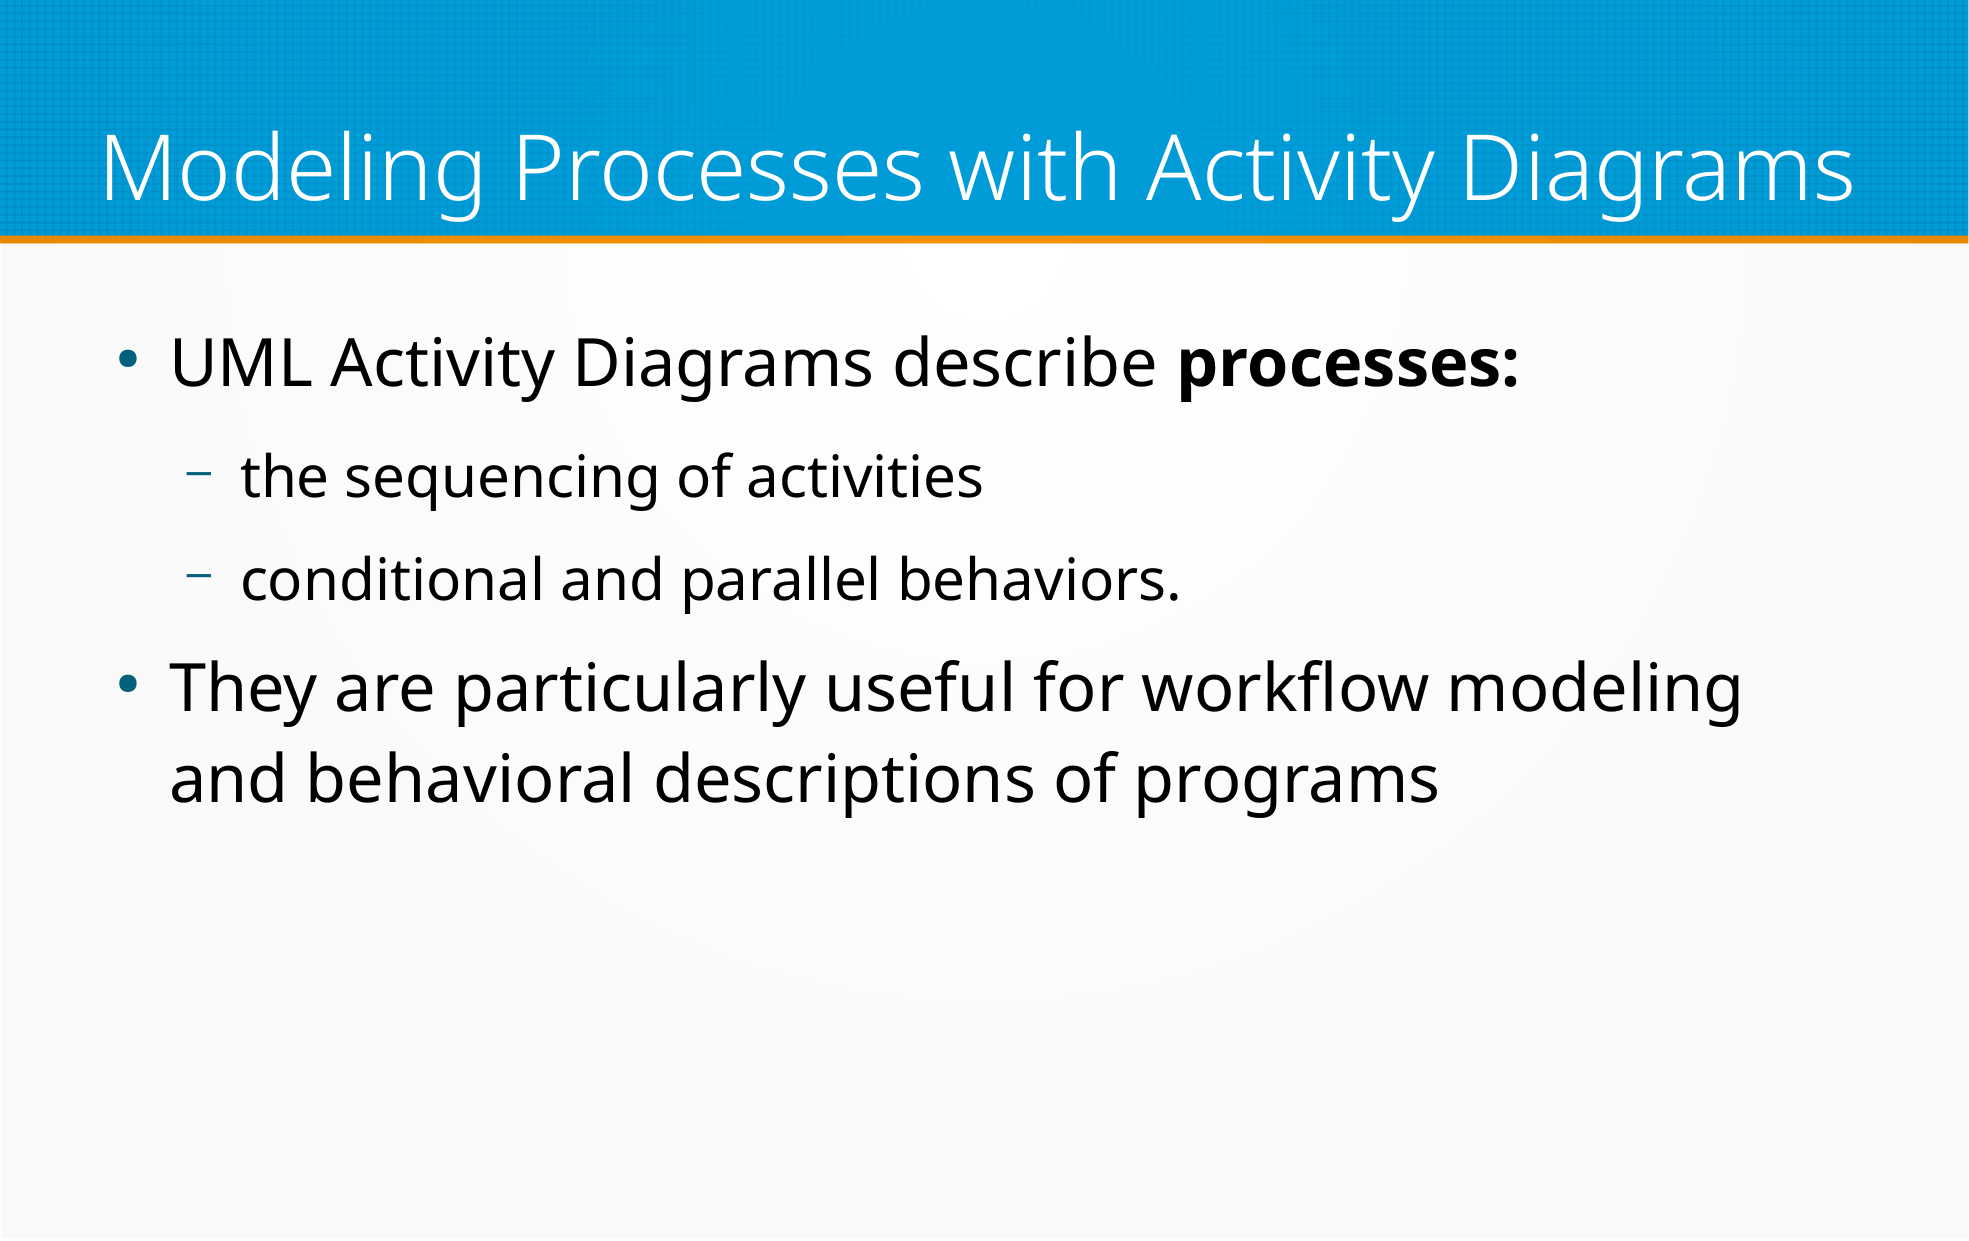

# Modeling Processes with Activity Diagrams
UML Activity Diagrams describe processes:
the sequencing of activities
conditional and parallel behaviors.
They are particularly useful for workflow modeling and behavioral descriptions of programs